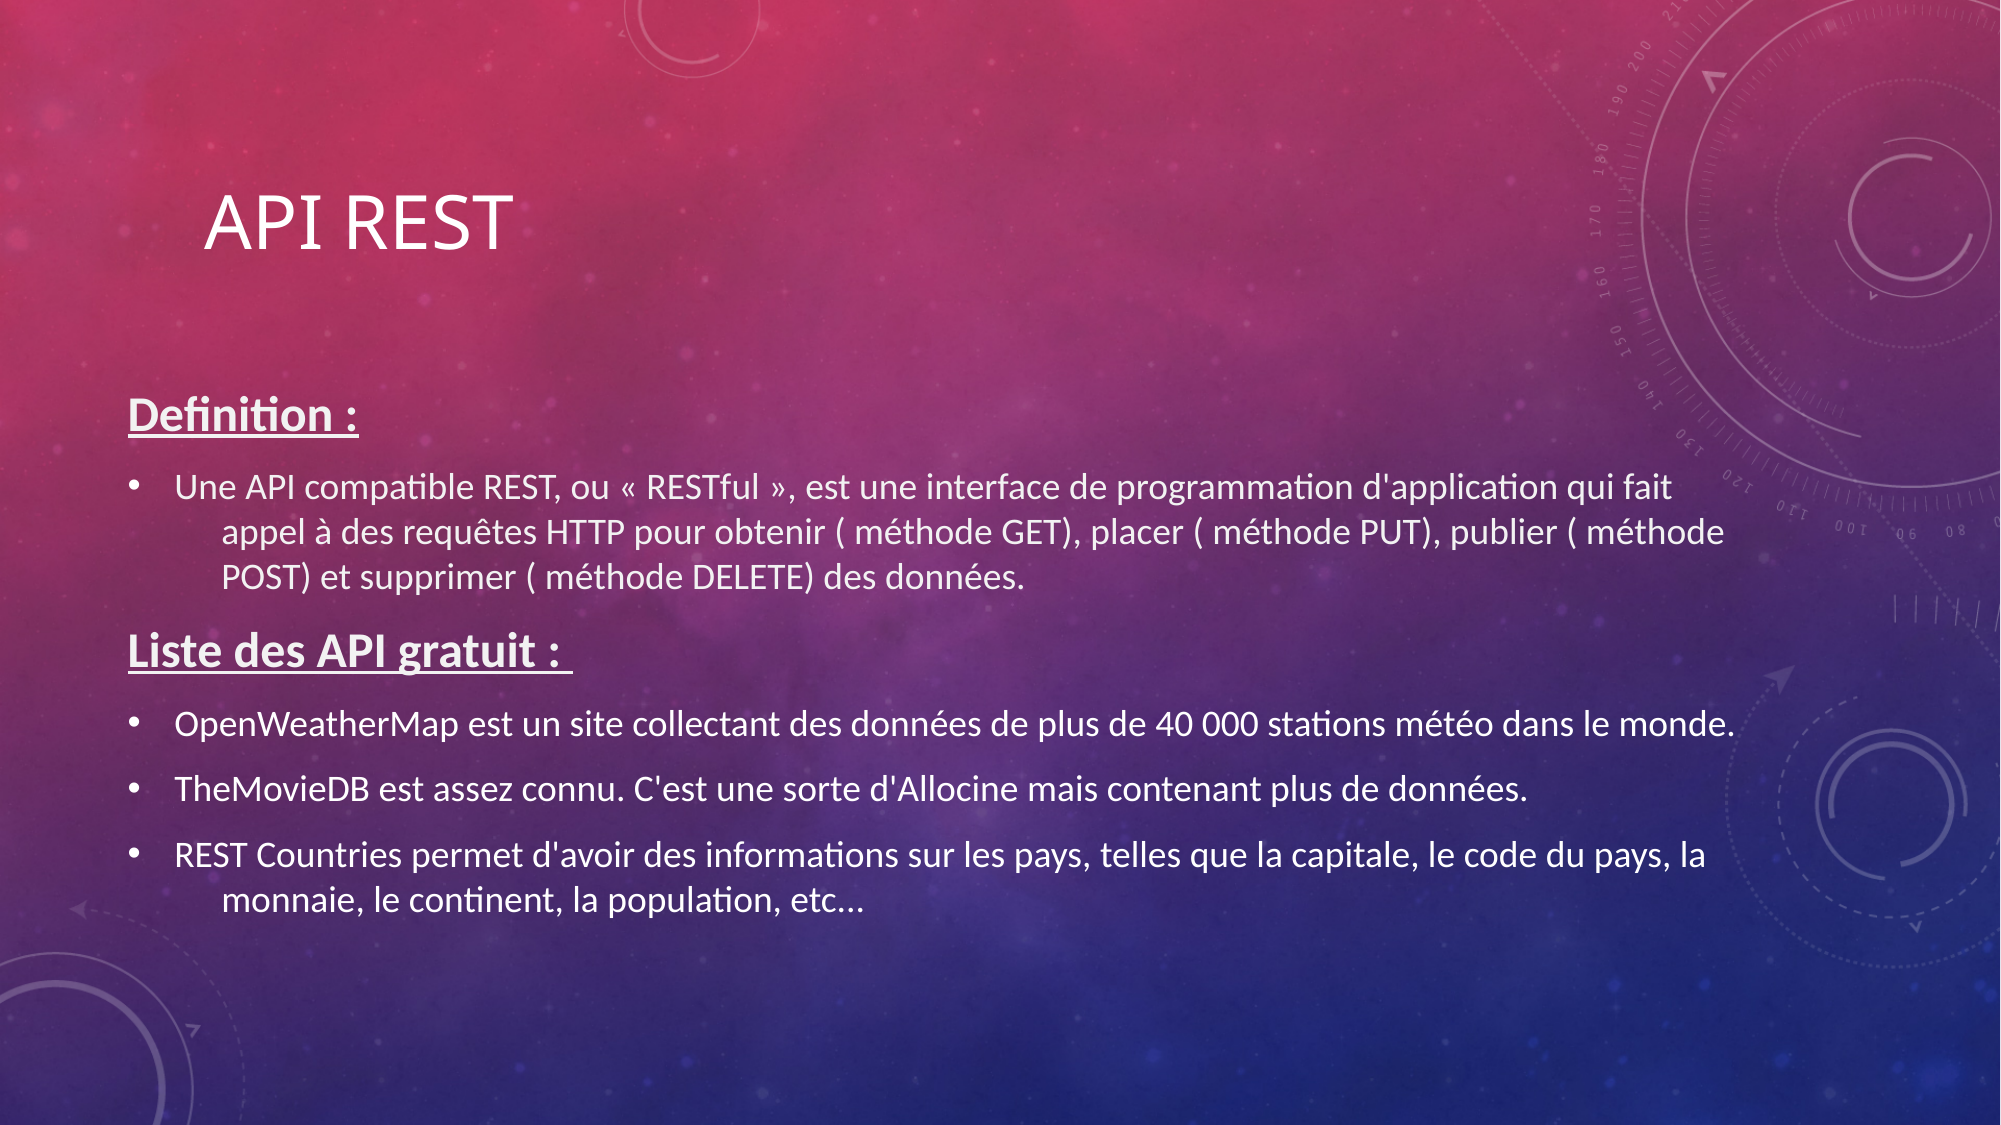

# Api rest
Definition :
Une API compatible REST, ou « RESTful », est une interface de programmation d'application qui fait appel à des requêtes HTTP pour obtenir ( méthode GET), placer ( méthode PUT), publier ( méthode POST) et supprimer ( méthode DELETE) des données.
Liste des API gratuit :
OpenWeatherMap est un site collectant des données de plus de 40 000 stations météo dans le monde.
TheMovieDB est assez connu. C'est une sorte d'Allocine mais contenant plus de données.
REST Countries permet d'avoir des informations sur les pays, telles que la capitale, le code du pays, la monnaie, le continent, la population, etc...